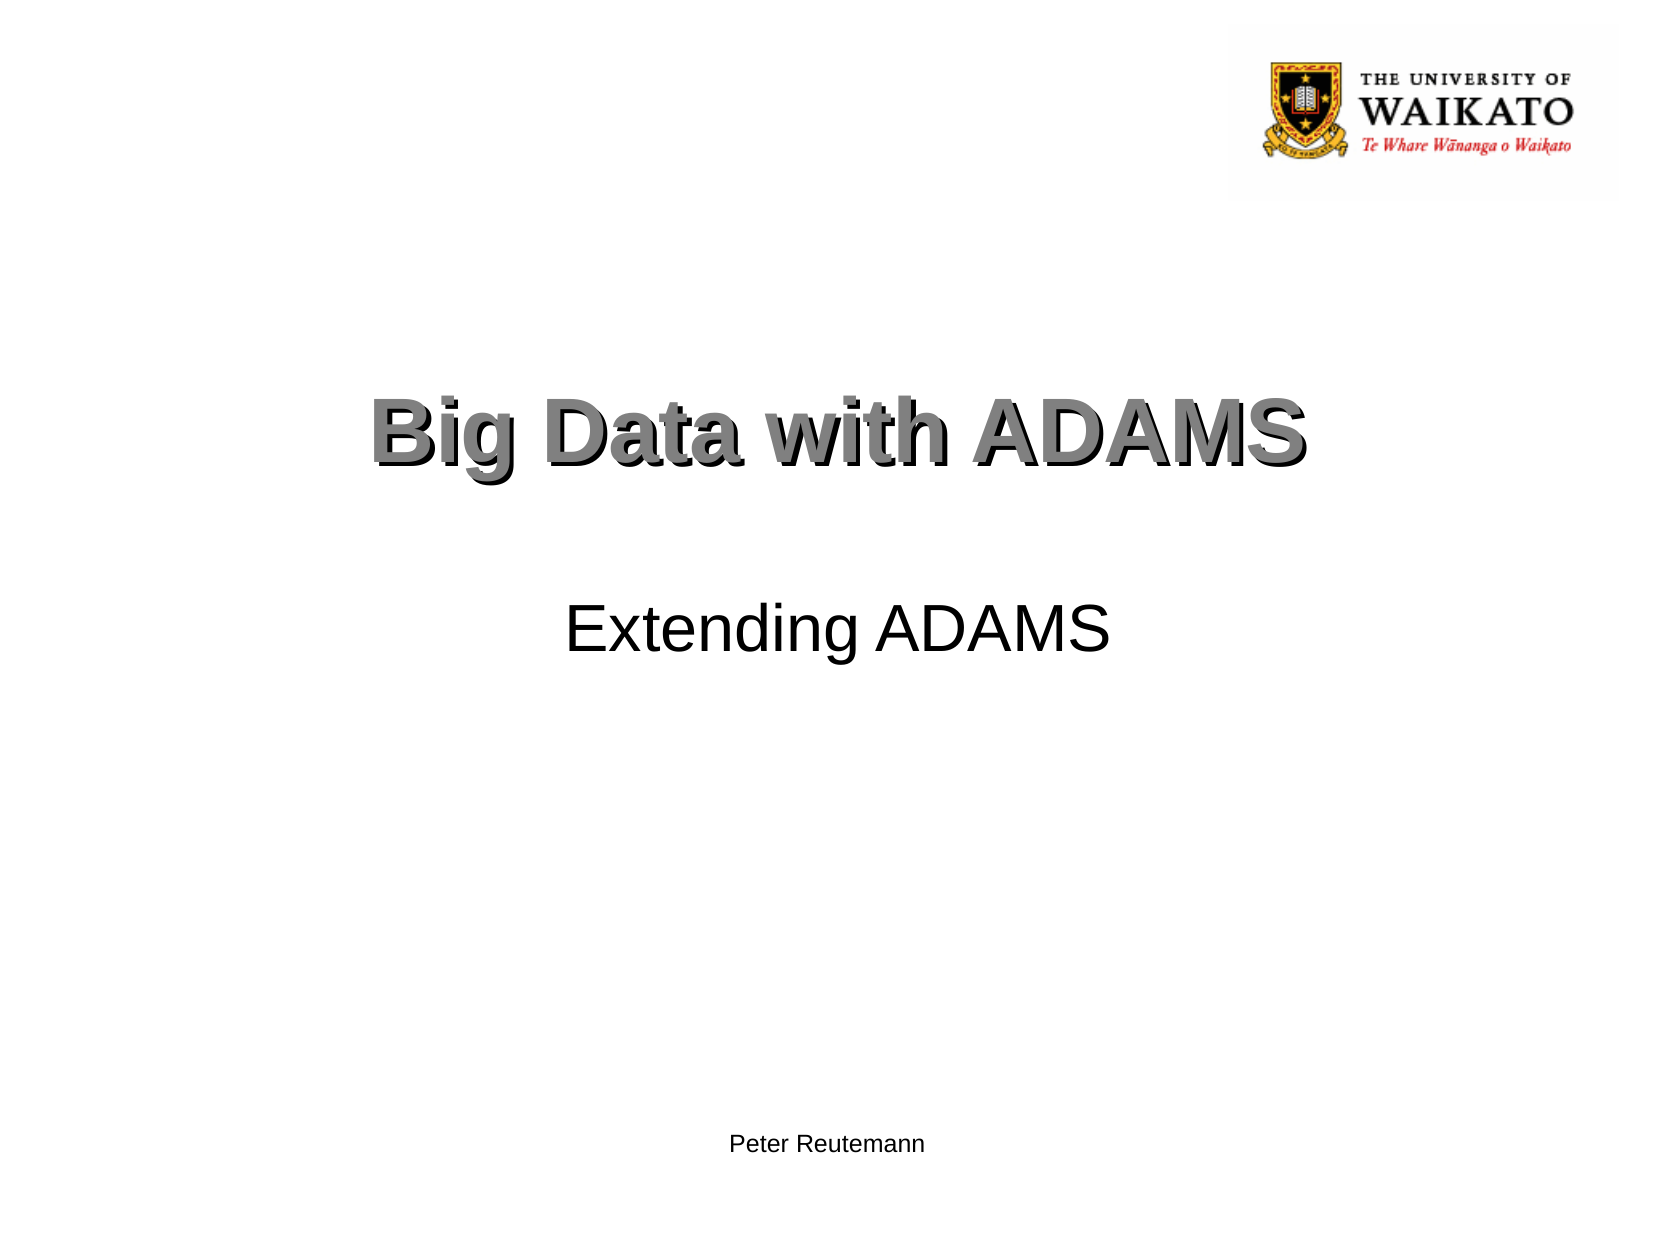

# Big Data with ADAMS
Extending ADAMS
Peter Reutemann